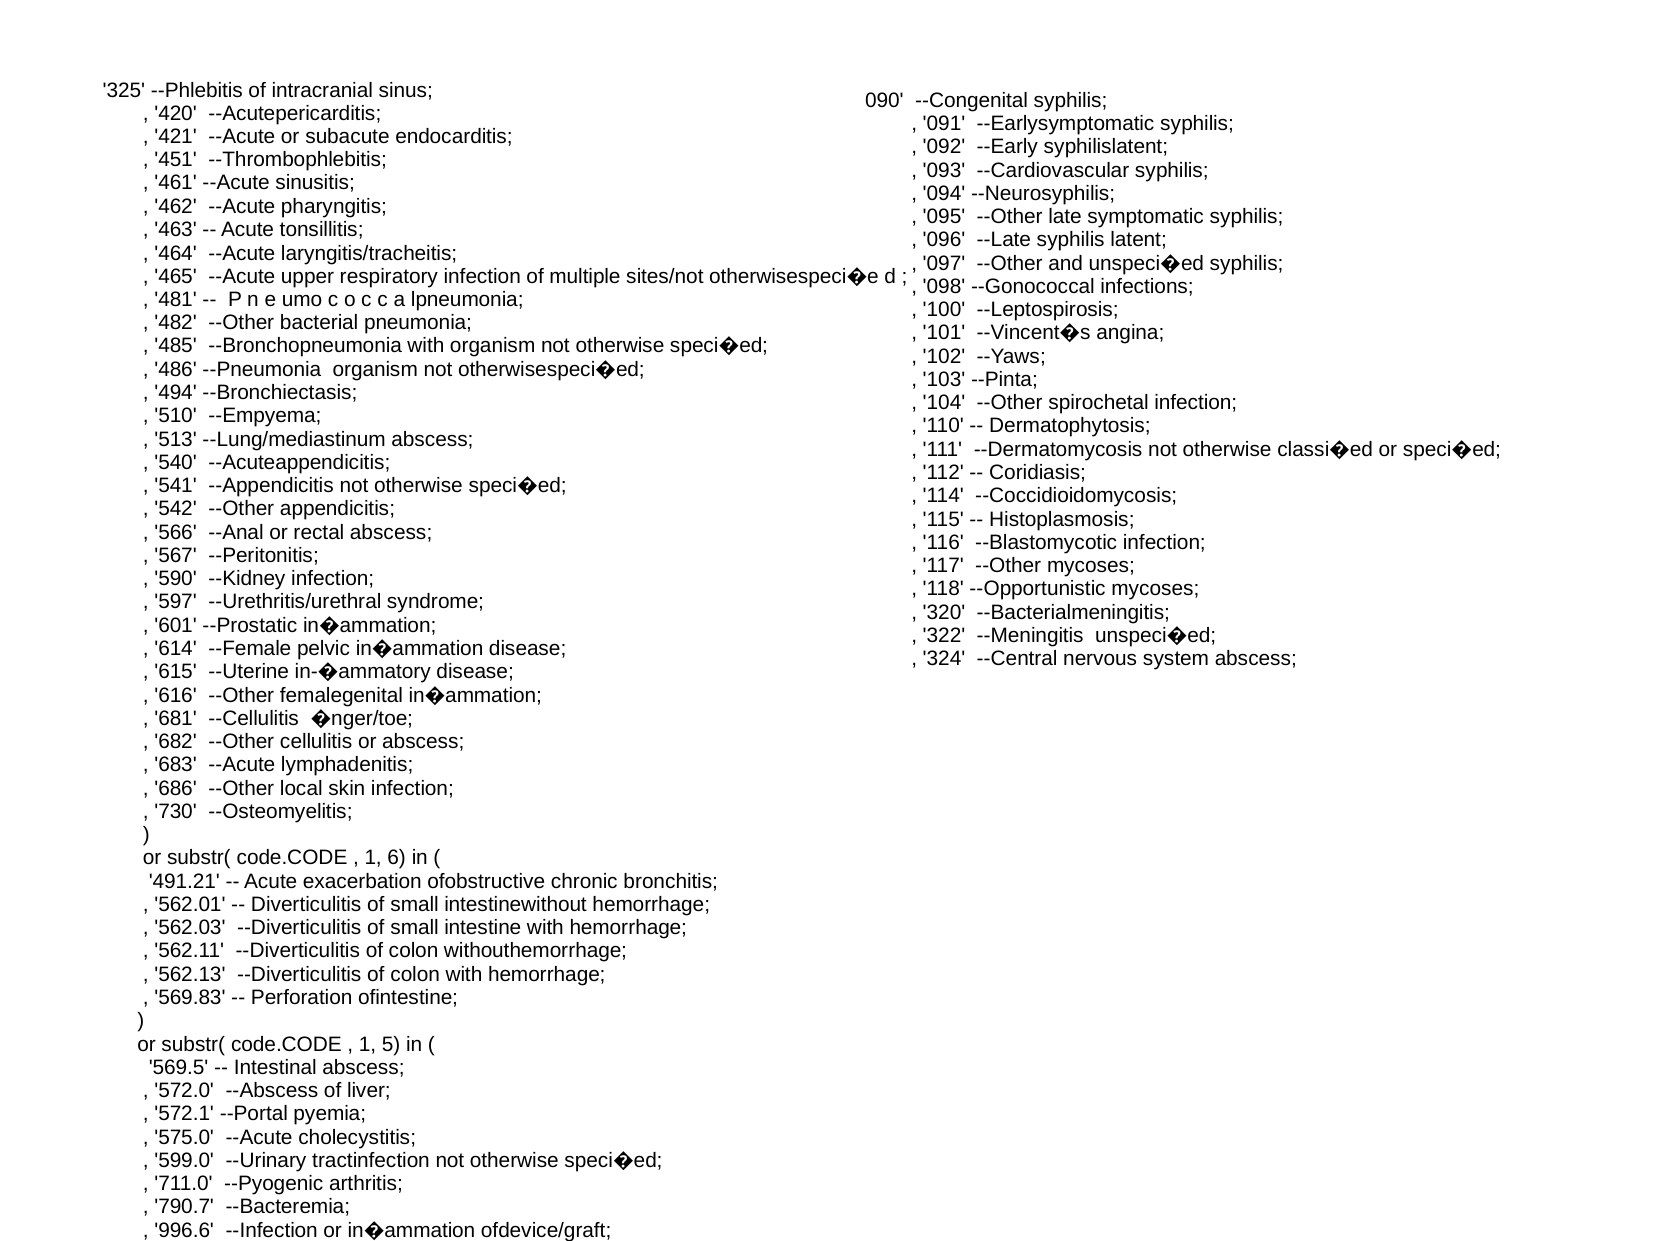

#
 '325' --Phlebitis of intracranial sinus;
        , '420'  --Acutepericarditis;
        , '421'  --Acute or subacute endocarditis;
        , '451'  --Thrombophlebitis;
        , '461' --Acute sinusitis;
        , '462'  --Acute pharyngitis;
        , '463' -- Acute tonsillitis;
        , '464'  --Acute laryngitis/tracheitis;
        , '465'  --Acute upper respiratory infection of multiple sites/not otherwisespeci�e d ;
        , '481' --  P n e umo c o c c a lpneumonia;
        , '482'  --Other bacterial pneumonia;
        , '485'  --Bronchopneumonia with organism not otherwise speci�ed;
        , '486' --Pneumonia  organism not otherwisespeci�ed;
        , '494' --Bronchiectasis;
        , '510'  --Empyema;
        , '513' --Lung/mediastinum abscess;
        , '540'  --Acuteappendicitis;
        , '541'  --Appendicitis not otherwise speci�ed;
        , '542'  --Other appendicitis;
        , '566'  --Anal or rectal abscess;
        , '567'  --Peritonitis;
        , '590'  --Kidney infection;
        , '597'  --Urethritis/urethral syndrome;
        , '601' --Prostatic in�ammation;
        , '614'  --Female pelvic in�ammation disease;
        , '615'  --Uterine in-�ammatory disease;
        , '616'  --Other femalegenital in�ammation;
        , '681'  --Cellulitis  �nger/toe;
        , '682'  --Other cellulitis or abscess;
        , '683'  --Acute lymphadenitis;
        , '686'  --Other local skin infection;
        , '730'  --Osteomyelitis;
        )
        or substr( code.CODE , 1, 6) in (
         '491.21' -- Acute exacerbation ofobstructive chronic bronchitis;
        , '562.01' -- Diverticulitis of small intestinewithout hemorrhage;
        , '562.03'  --Diverticulitis of small intestine with hemorrhage;
        , '562.11'  --Diverticulitis of colon withouthemorrhage;
        , '562.13'  --Diverticulitis of colon with hemorrhage;
        , '569.83' -- Perforation ofintestine;
       )
       or substr( code.CODE , 1, 5) in (
         '569.5' -- Intestinal abscess;
        , '572.0'  --Abscess of liver;
        , '572.1' --Portal pyemia;
        , '575.0'  --Acute cholecystitis;
        , '599.0'  --Urinary tractinfection not otherwise speci�ed;
        , '711.0'  --Pyogenic arthritis;
        , '790.7'  --Bacteremia;
        , '996.6'  --Infection or in�ammation ofdevice/graft;
        , '998.5'  --Postoperative infection;
        , '999.3'  --Infectious complication ofmedical care not otherwise classi�ed.
        )
    )
090'  --Congenital syphilis;
        , '091'  --Earlysymptomatic syphilis;
        , '092'  --Early syphilislatent;
        , '093'  --Cardiovascular syphilis;
        , '094' --Neurosyphilis;
        , '095'  --Other late symptomatic syphilis;
        , '096'  --Late syphilis latent;
        , '097'  --Other and unspeci�ed syphilis;
        , '098' --Gonococcal infections;
        , '100'  --Leptospirosis;
        , '101'  --Vincent�s angina;
        , '102'  --Yaws;
        , '103' --Pinta;
        , '104'  --Other spirochetal infection;
        , '110' -- Dermatophytosis;
        , '111'  --Dermatomycosis not otherwise classi�ed or speci�ed;
        , '112' -- Coridiasis;
        , '114'  --Coccidioidomycosis;
        , '115' -- Histoplasmosis;
        , '116'  --Blastomycotic infection;
        , '117'  --Other mycoses;
        , '118' --Opportunistic mycoses;
        , '320'  --Bacterialmeningitis;
        , '322'  --Meningitis  unspeci�ed;
        , '324'  --Central nervous system abscess;